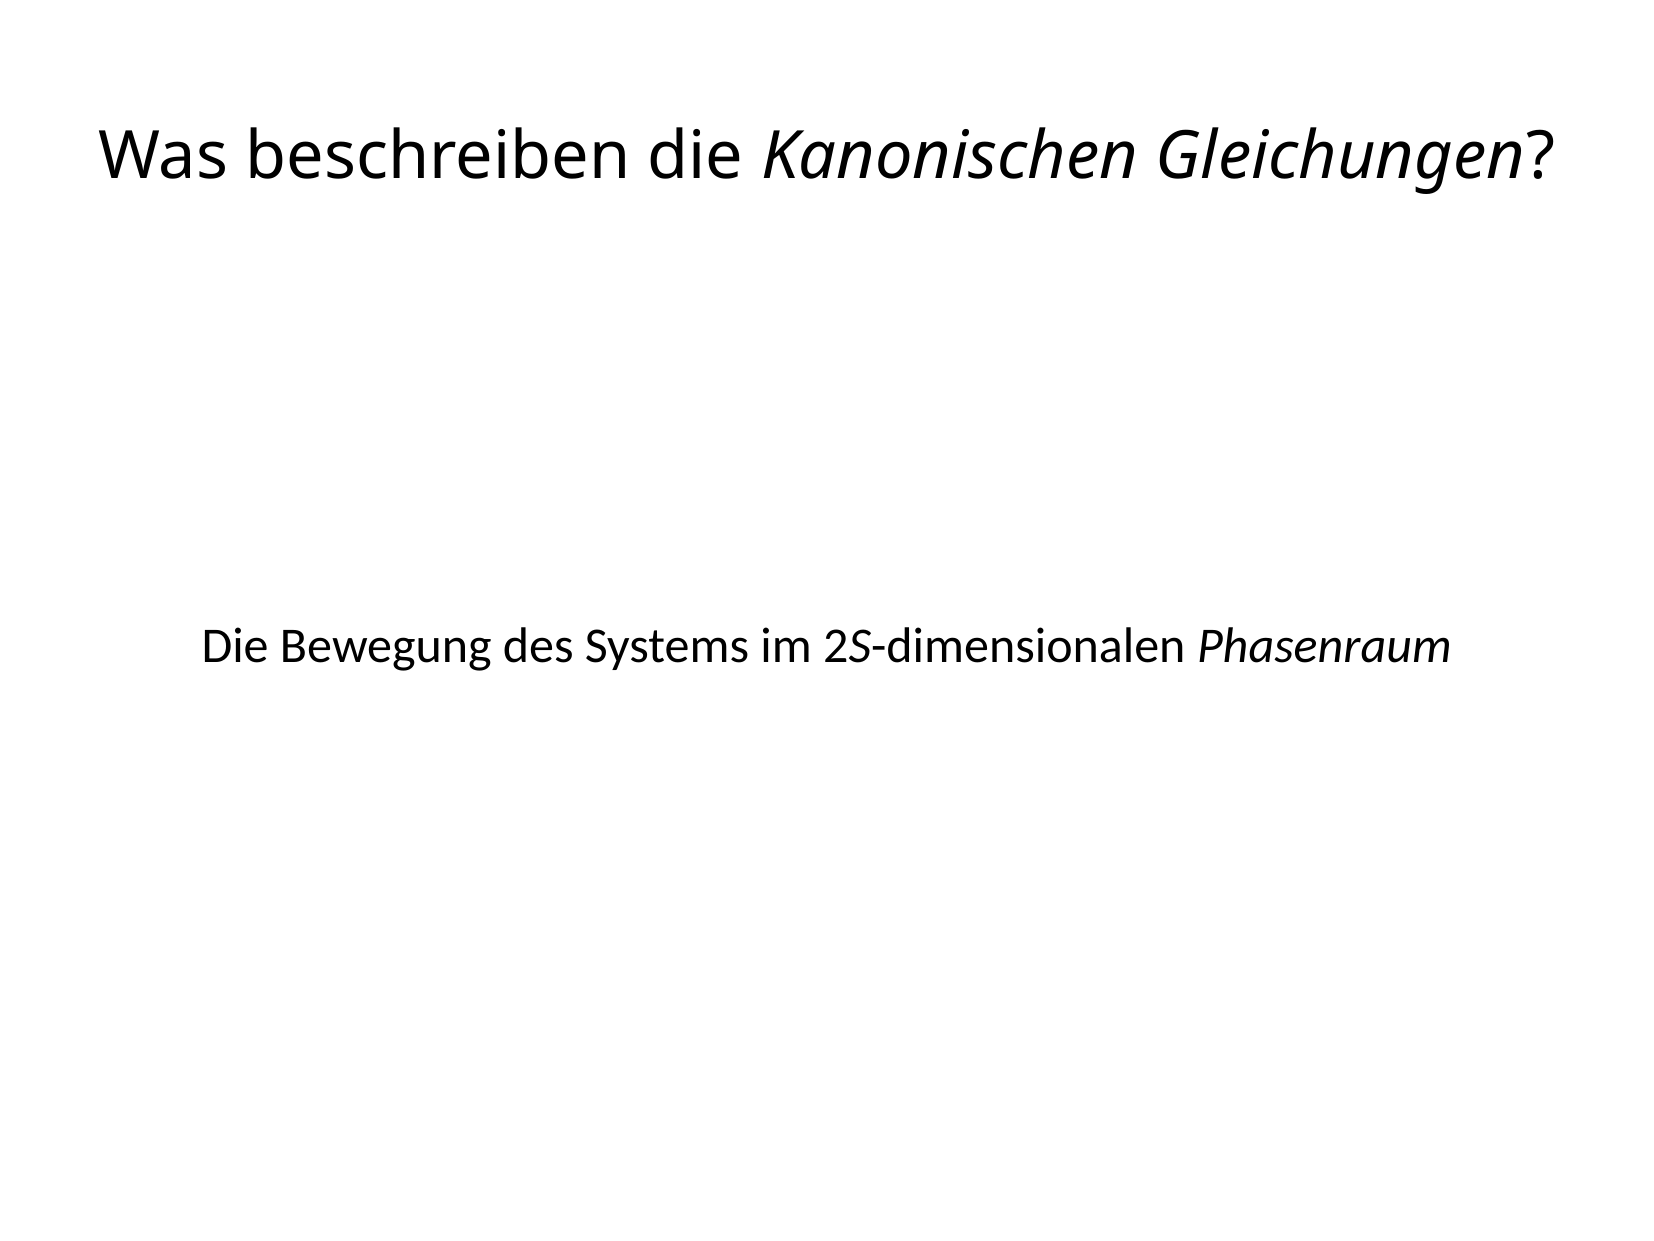

# Was beschreiben die Kanonischen Gleichungen?
Die Bewegung des Systems im 2S-dimensionalen Phasenraum